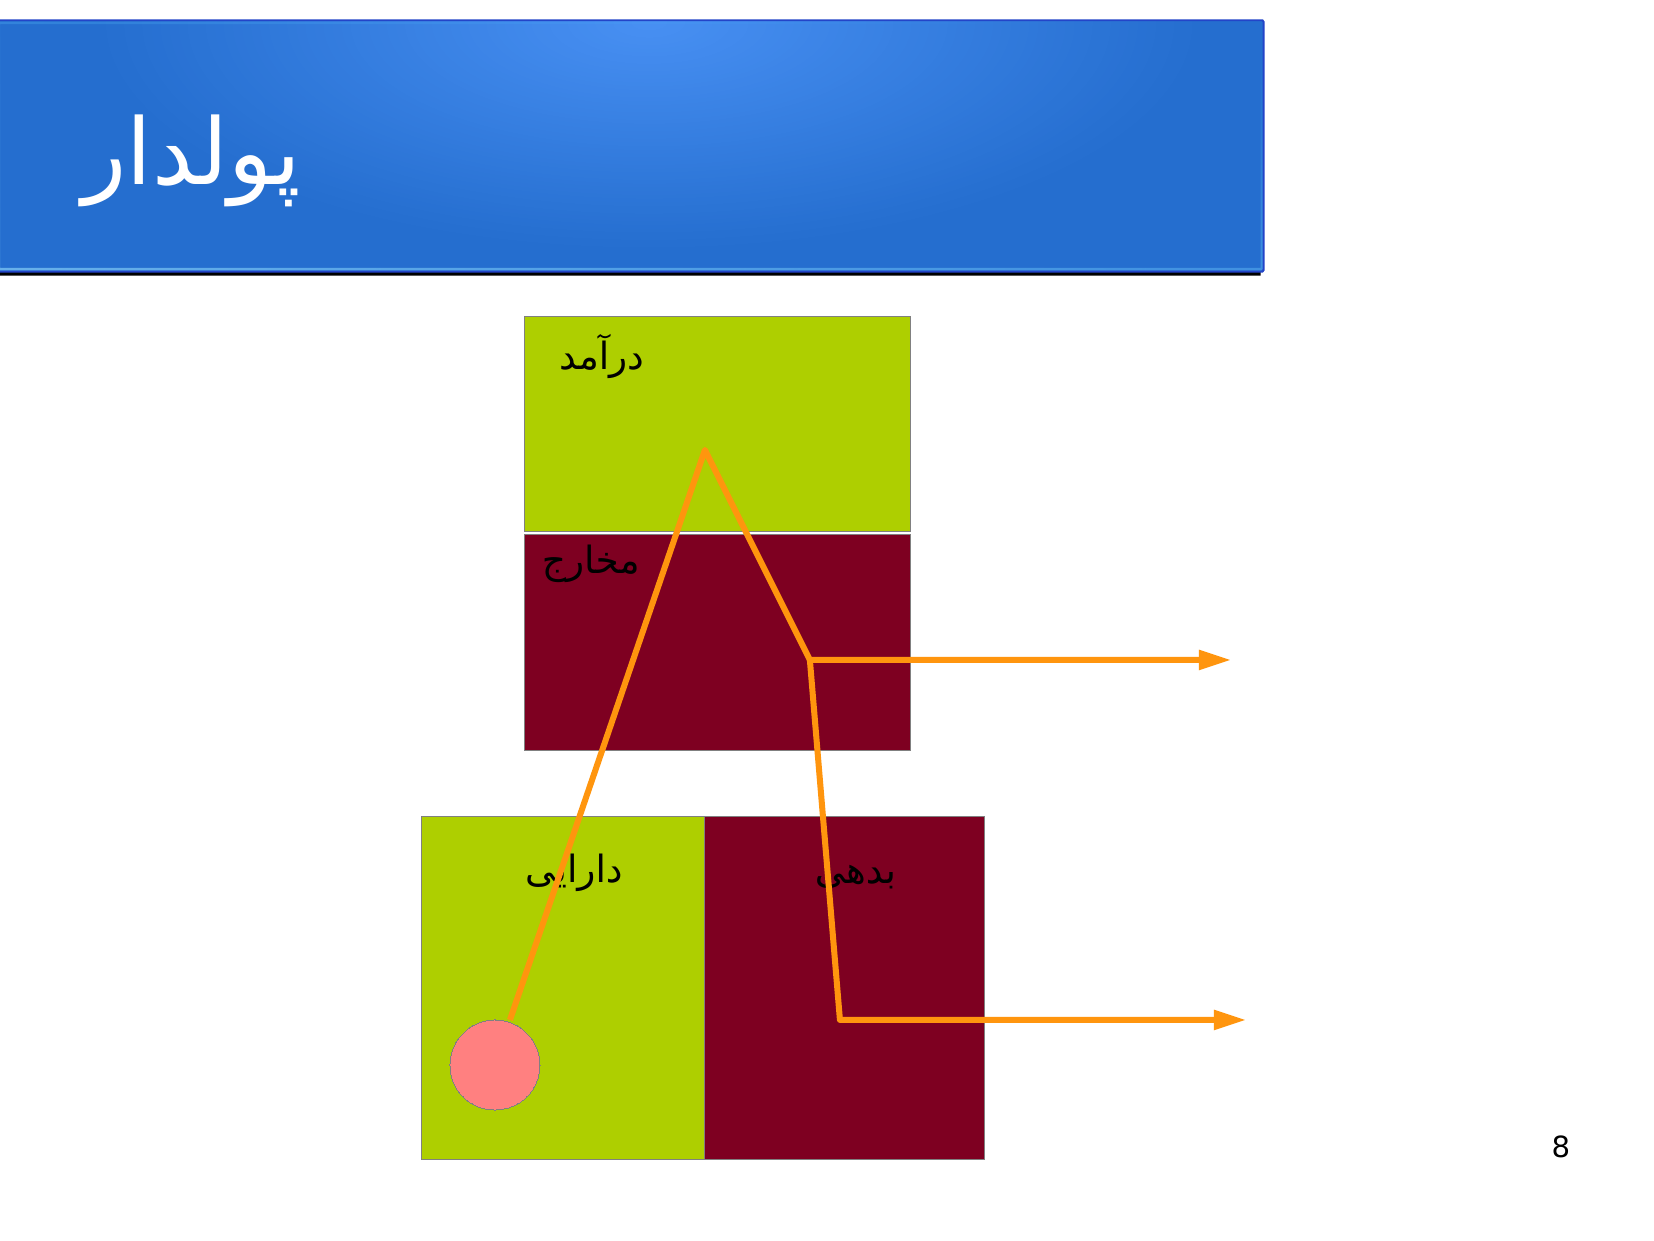

# پولدار
درآمد
مخارج
دارایی
بدهی
8